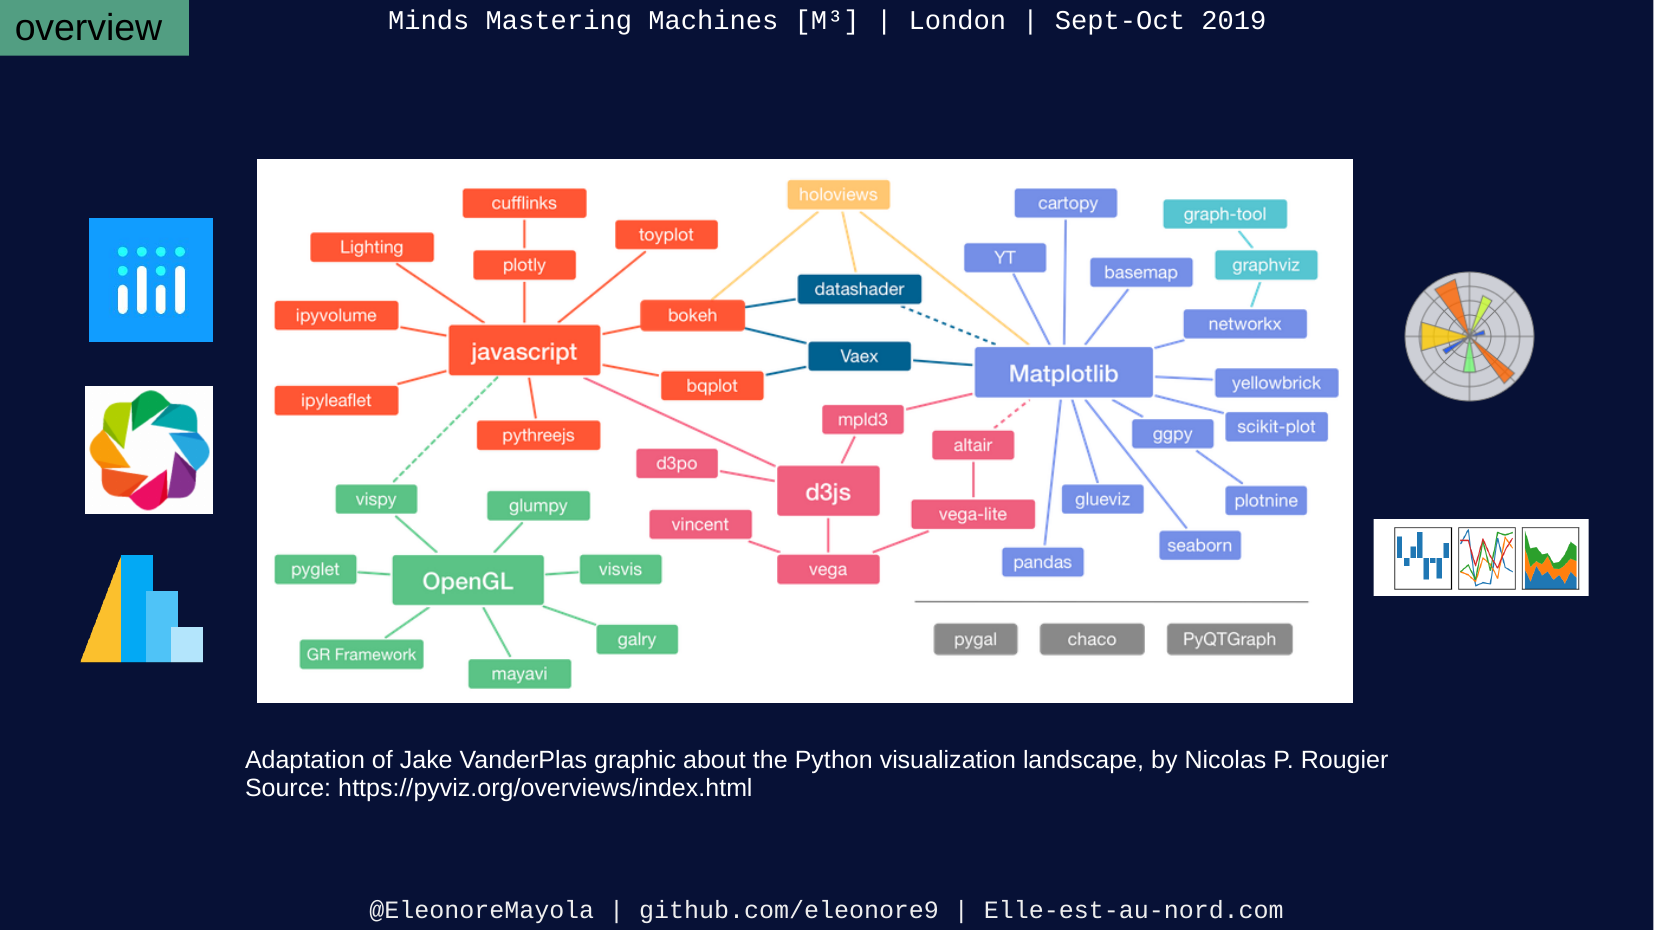

Minds Mastering Machines [M³] | London | Sept-Oct 2019
overview
Adaptation of Jake VanderPlas graphic about the Python visualization landscape, by Nicolas P. Rougier
Source: https://pyviz.org/overviews/index.html
@EleonoreMayola | github.com/eleonore9 | Elle-est-au-nord.com